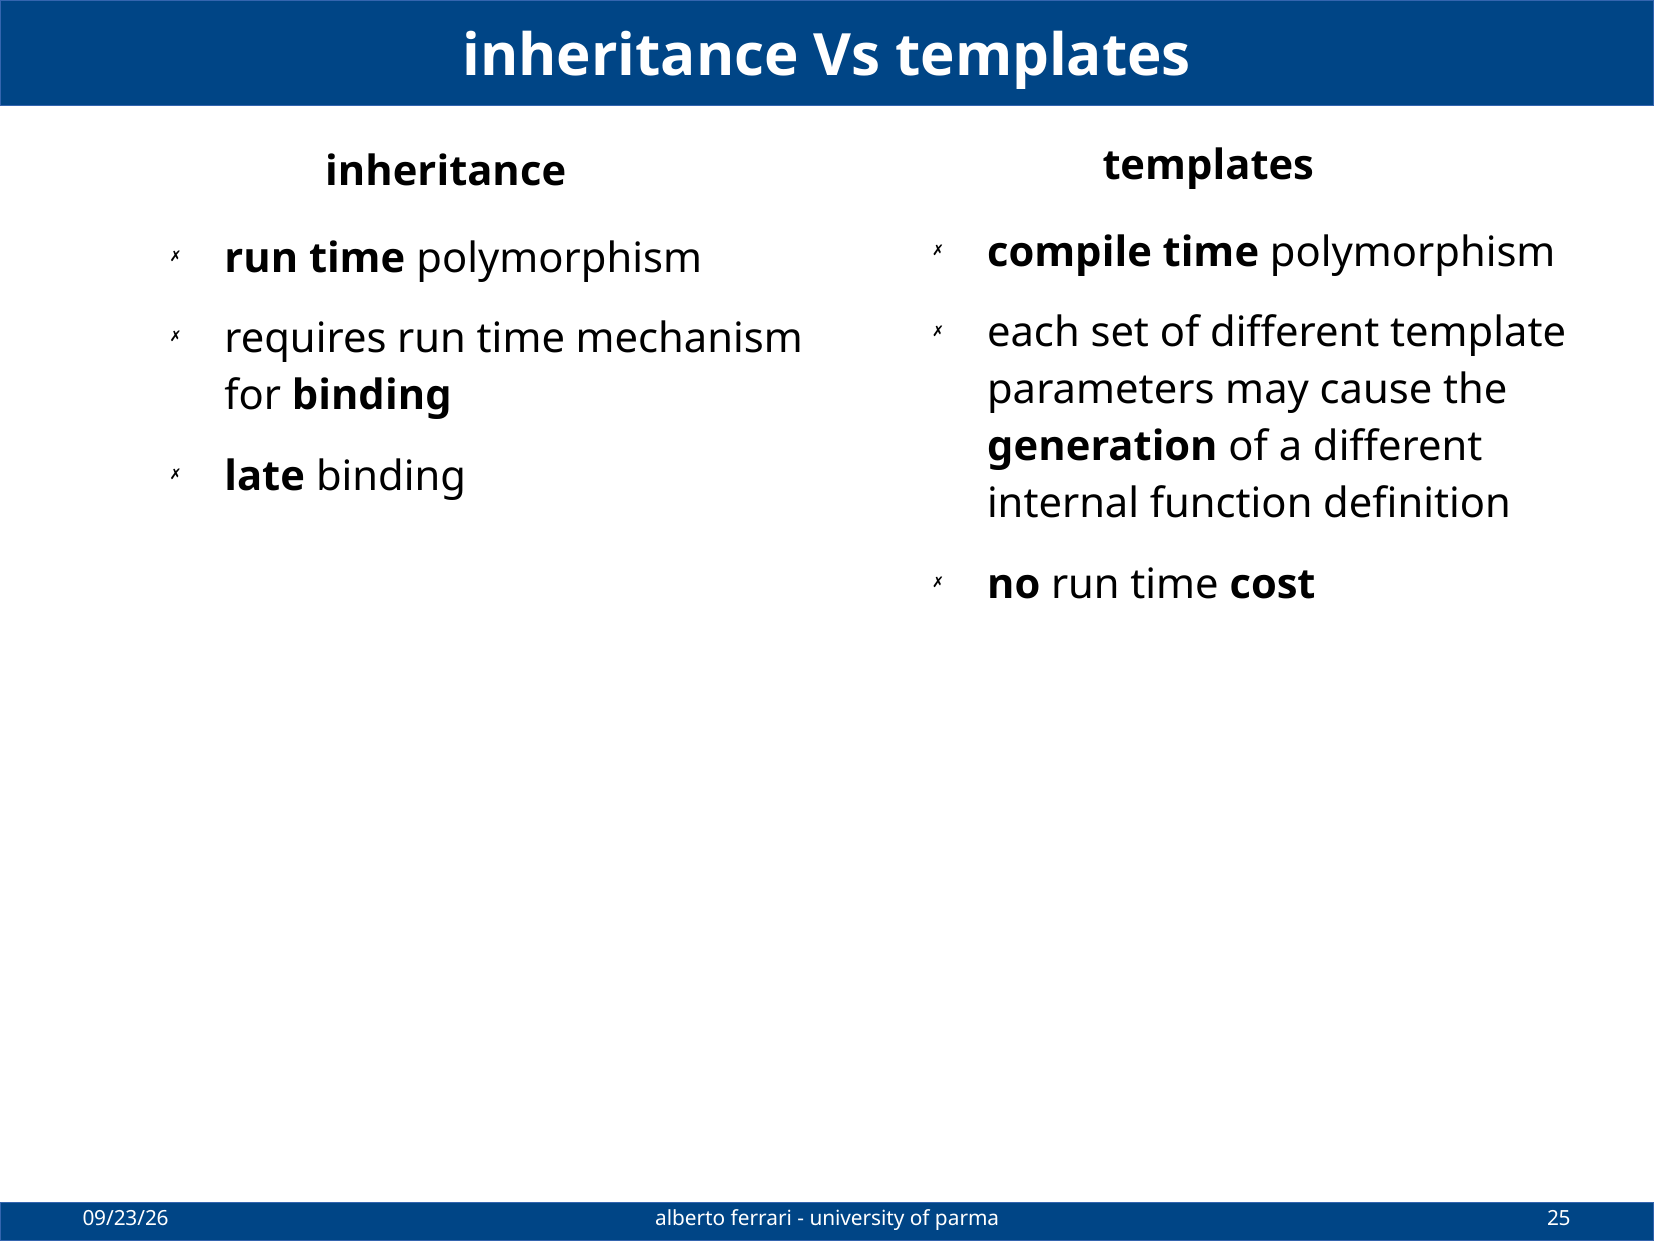

# inheritance Vs templates
templates
compile time polymorphism
each set of different template parameters may cause the generation of a different internal function definition
no run time cost
inheritance
run time polymorphism
requires run time mechanism for binding
late binding
alberto ferrari - university of parma
25